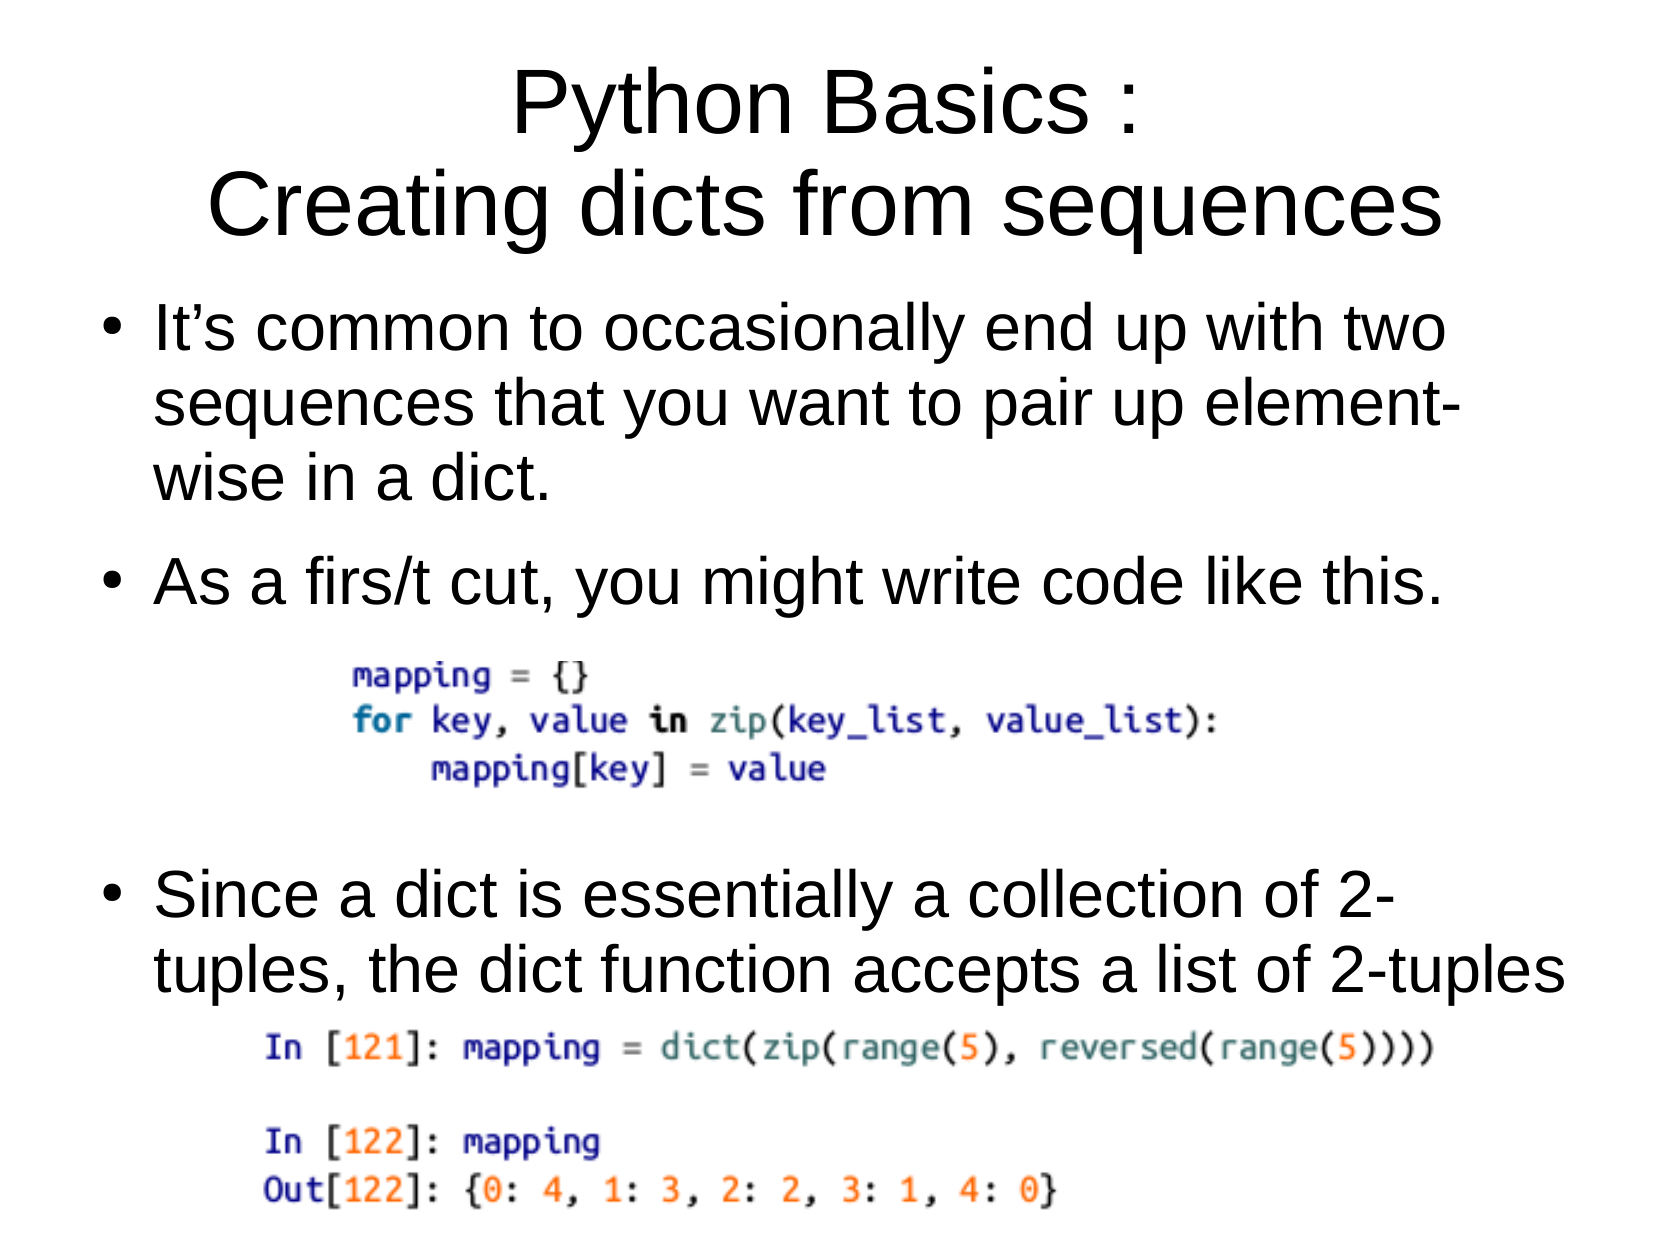

# Python Basics : Creating dicts from sequences
It’s common to occasionally end up with two sequences that you want to pair up element-wise in a dict.
As a firs/t cut, you might write code like this.
Since a dict is essentially a collection of 2-tuples, the dict function accepts a list of 2-tuples